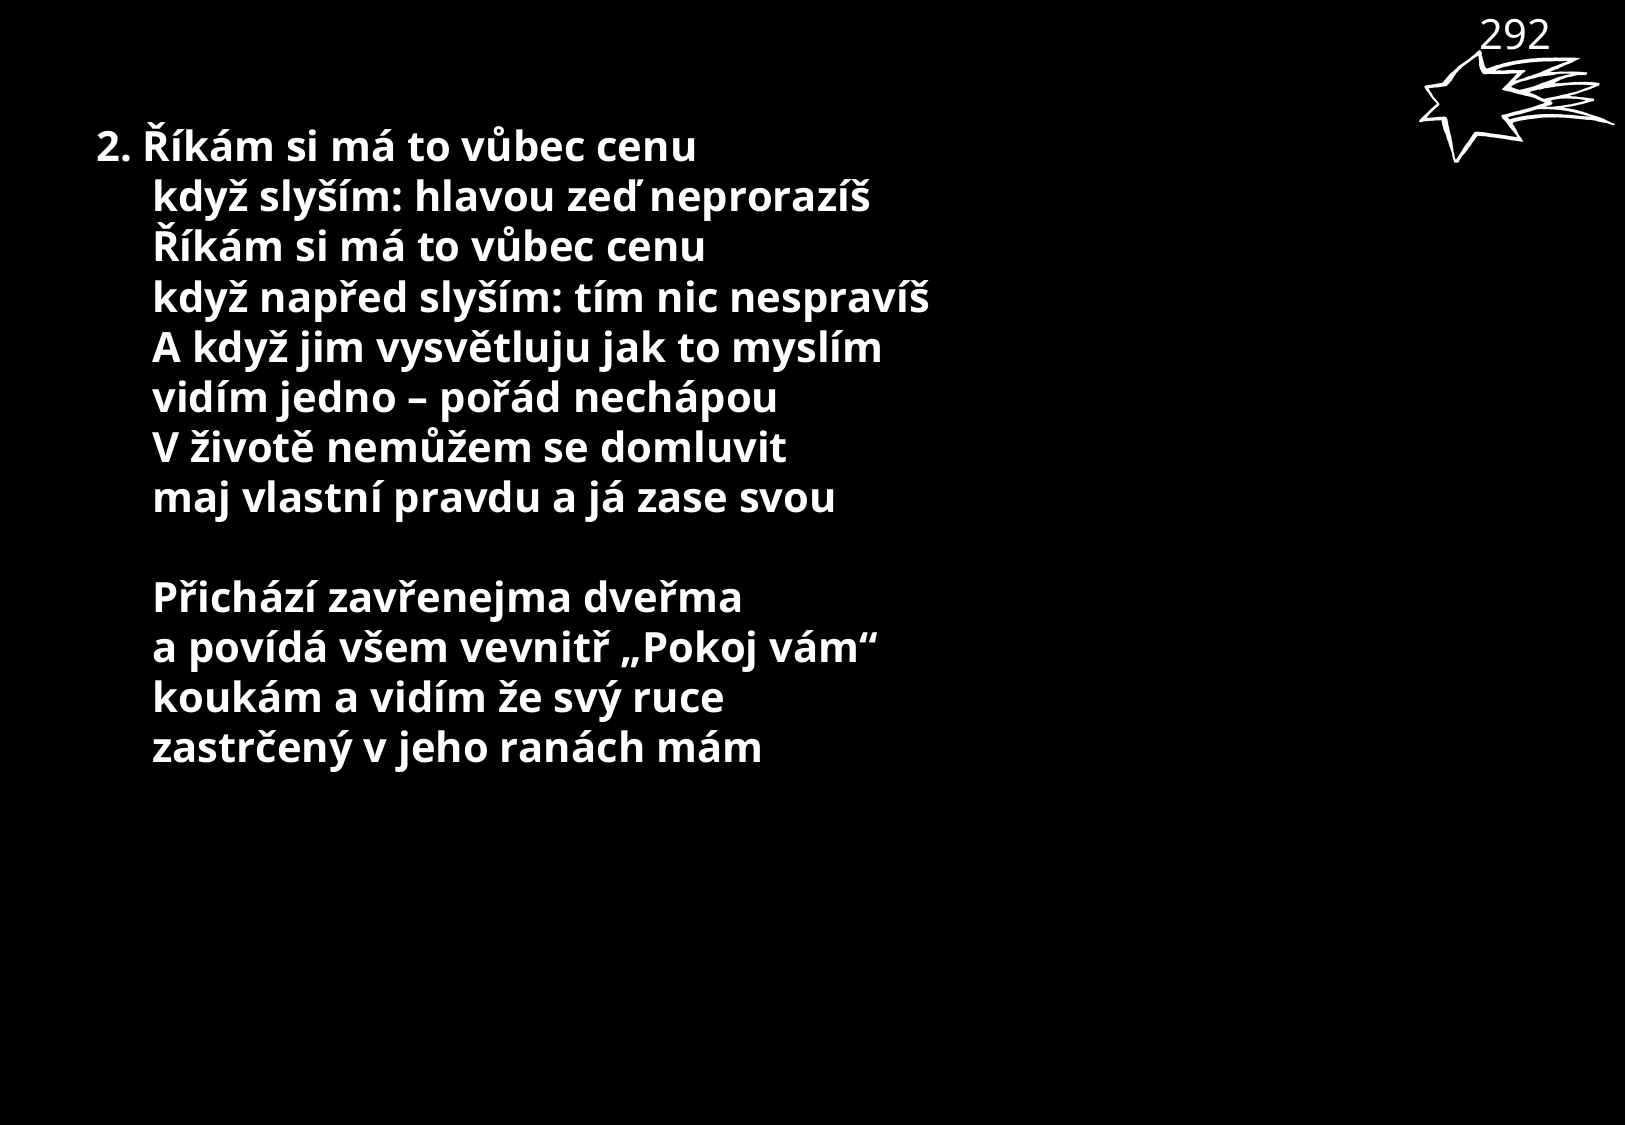

292
# 2. Říkám si má to vůbec cenu když slyším: hlavou zeď neprorazíš Říkám si má to vůbec cenu když napřed slyším: tím nic nespravíš A když jim vysvětluju jak to myslím vidím jedno – pořád nechápou V životě nemůžem se domluvit maj vlastní pravdu a já zase svou Přichází zavřenejma dveřma a povídá všem vevnitř „Pokoj vám“ koukám a vidím že svý ruce zastrčený v jeho ranách mám